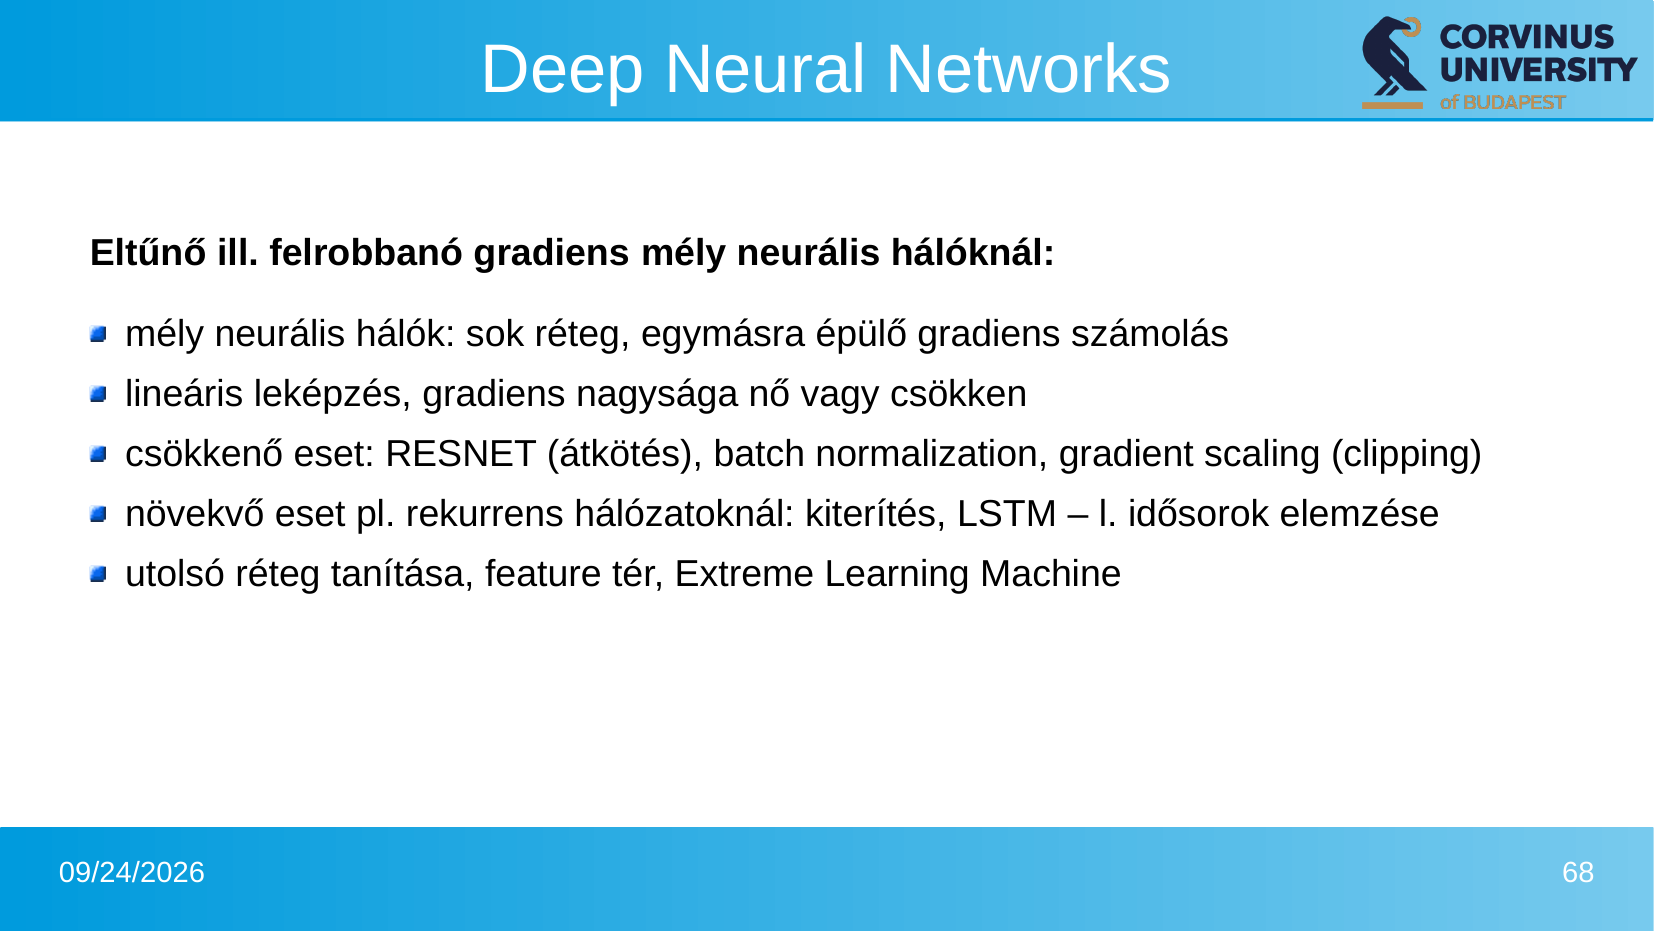

# Deep Neural Networks
Eltűnő ill. felrobbanó gradiens mély neurális hálóknál:
mély neurális hálók: sok réteg, egymásra épülő gradiens számolás
lineáris leképzés, gradiens nagysága nő vagy csökken
csökkenő eset: RESNET (átkötés), batch normalization, gradient scaling (clipping)
növekvő eset pl. rekurrens hálózatoknál: kiterítés, LSTM – l. idősorok elemzése
utolsó réteg tanítása, feature tér, Extreme Learning Machine
68